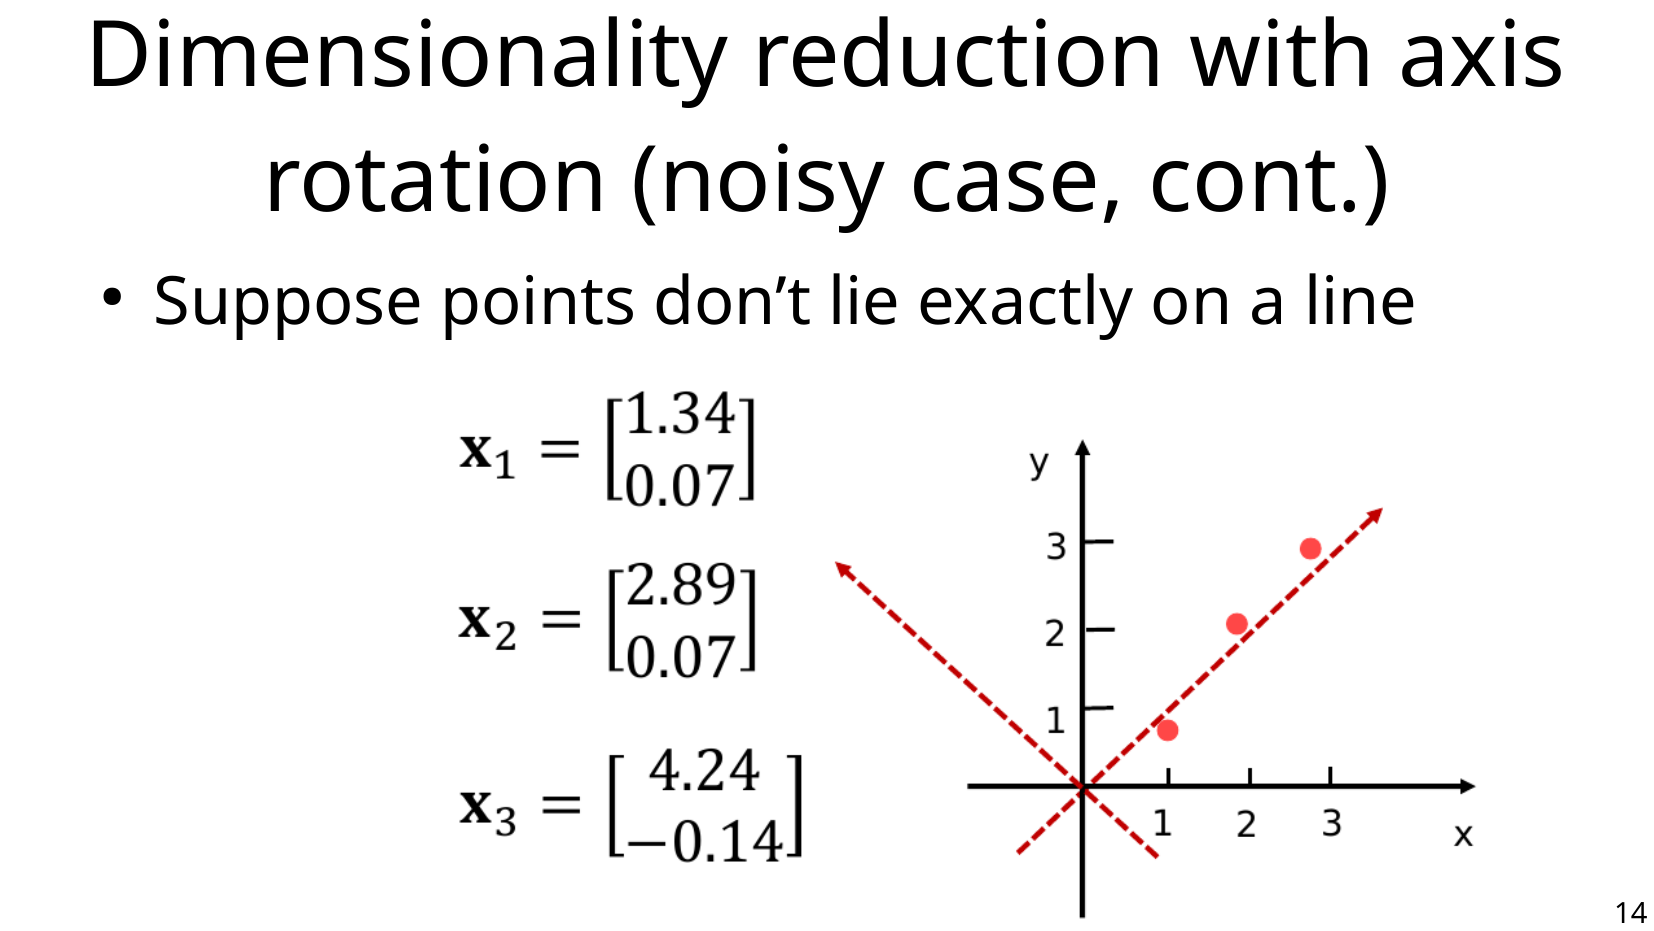

# Dimensionality reduction with axis rotation (noisy case, cont.)
Suppose points don’t lie exactly on a line
14